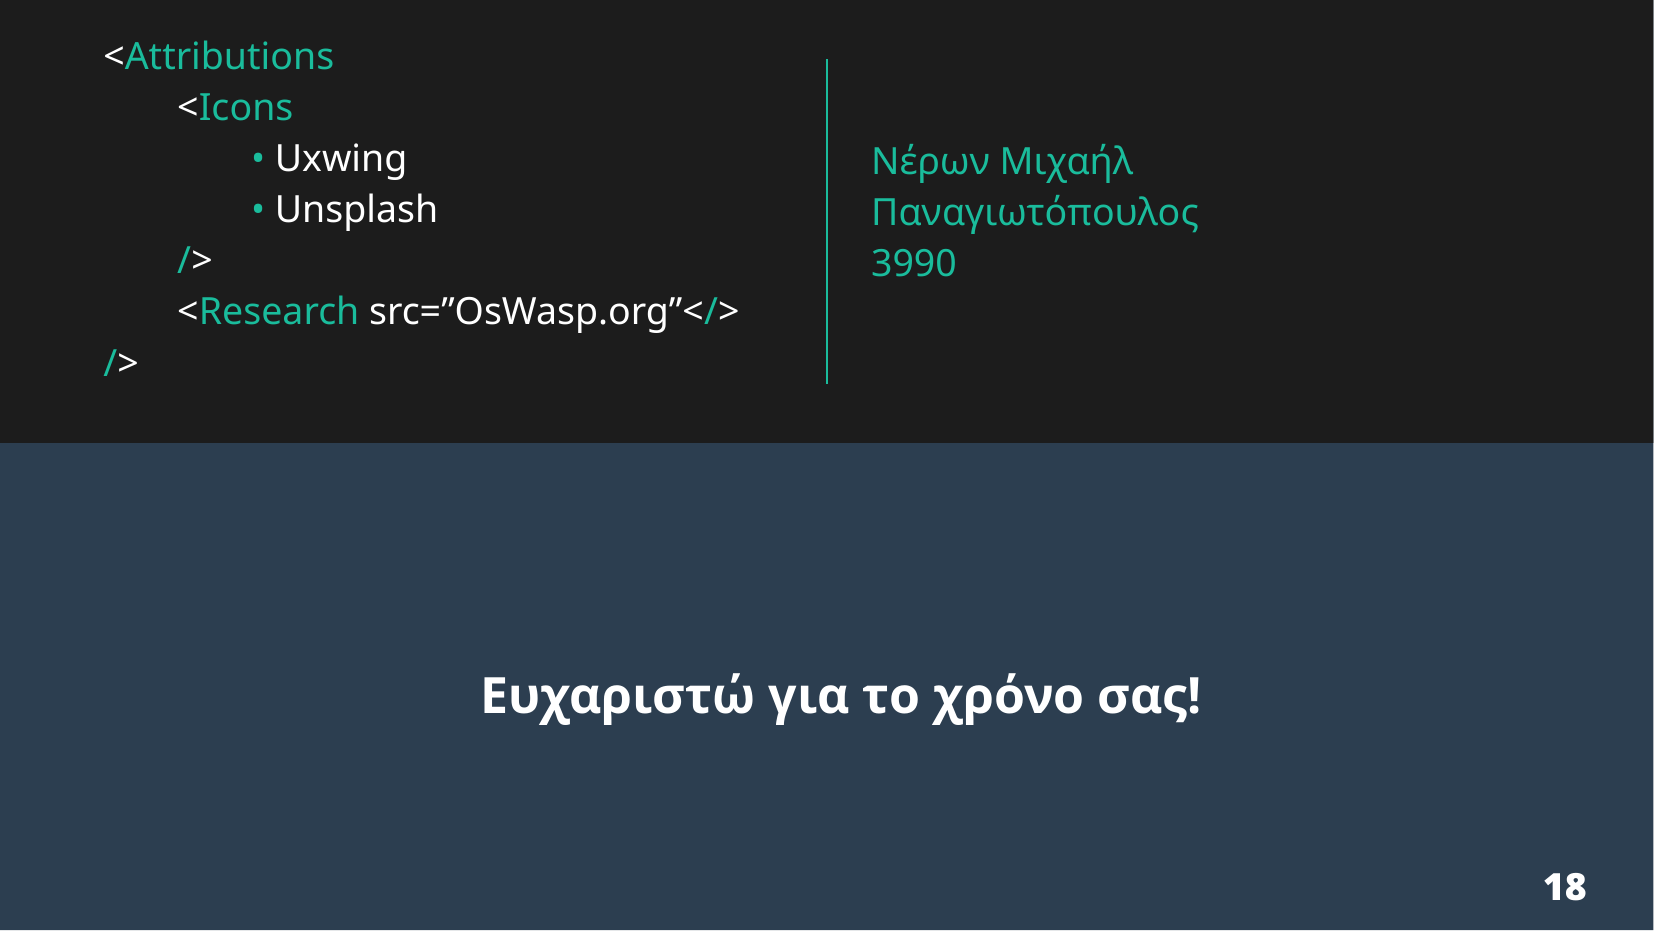

<Attributions
	<Icons
		• Uxwing
		• Unsplash
	/>
	<Research src=”OsWasp.org”</>
/>
Νέρων Μιχαήλ Παναγιωτόπουλος
3990
Ευχαριστώ για το χρόνο σας!
18